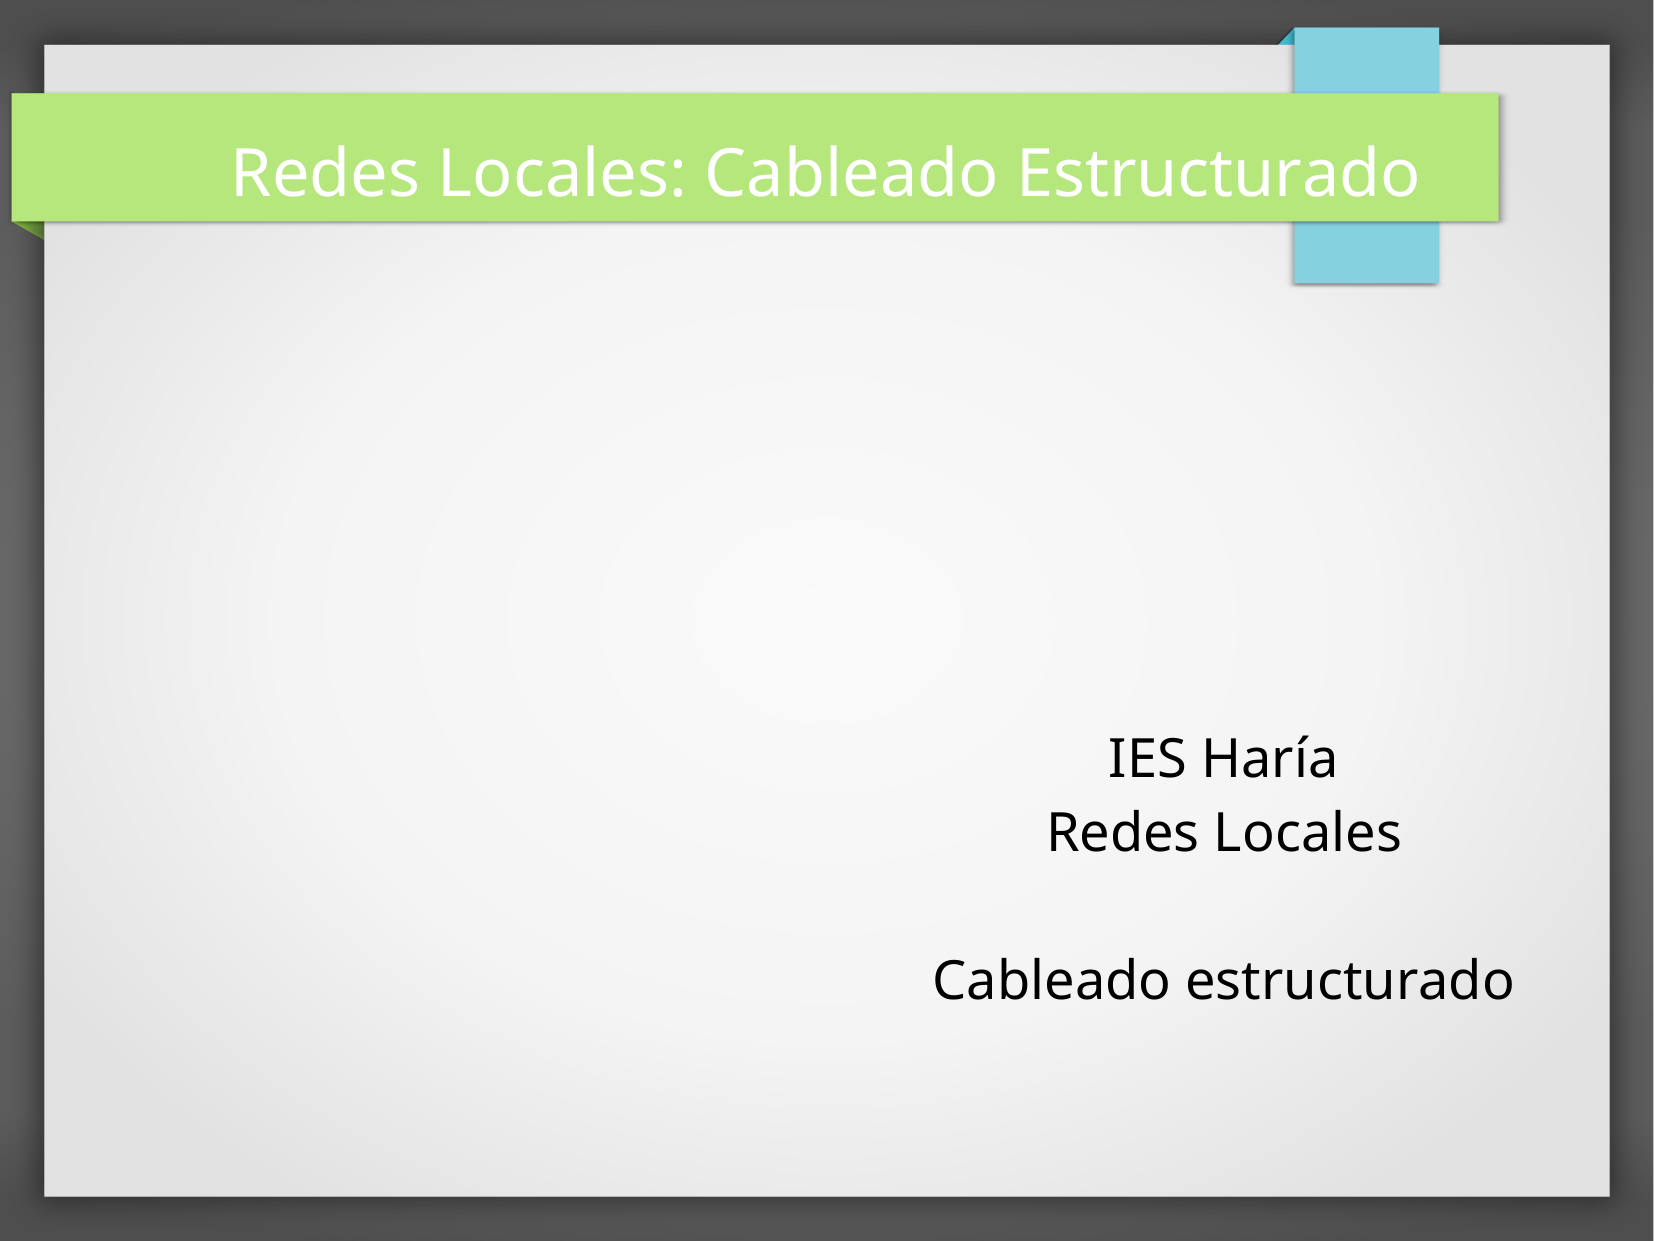

Redes Locales: Cableado Estructurado
IES Haría
Redes Locales
Cableado estructurado